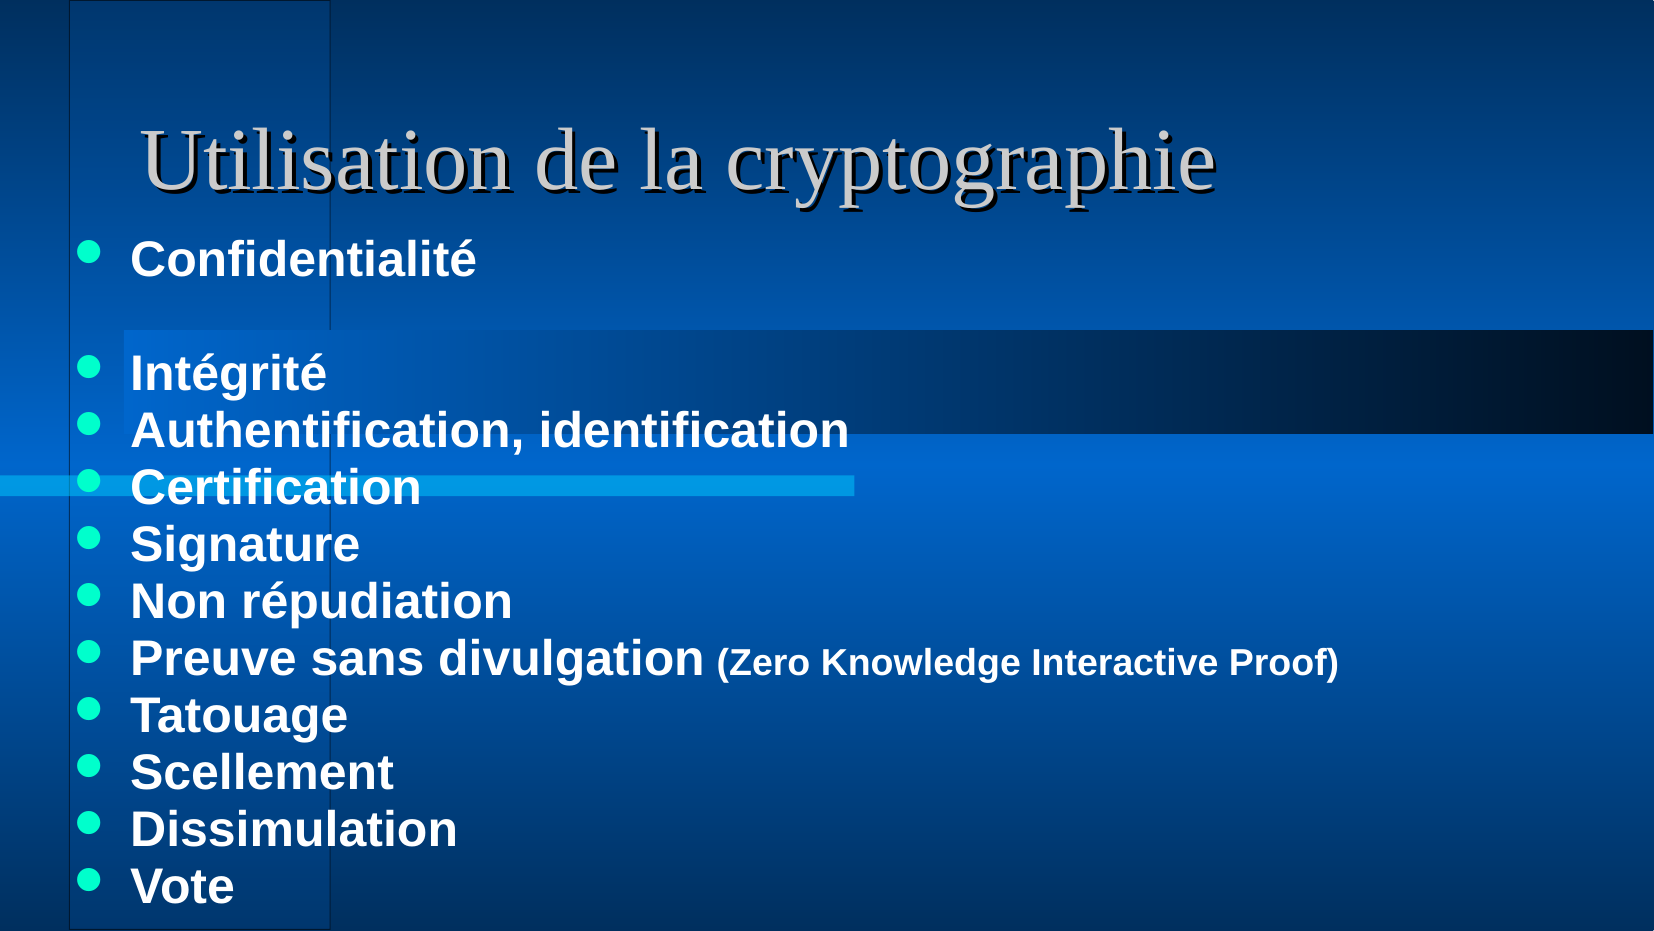

# Utilisation de la cryptographie
Confidentialité
Intégrité
Authentification, identification
Certification
Signature
Non répudiation
Preuve sans divulgation (Zero Knowledge Interactive Proof)
Tatouage
Scellement
Dissimulation
Vote